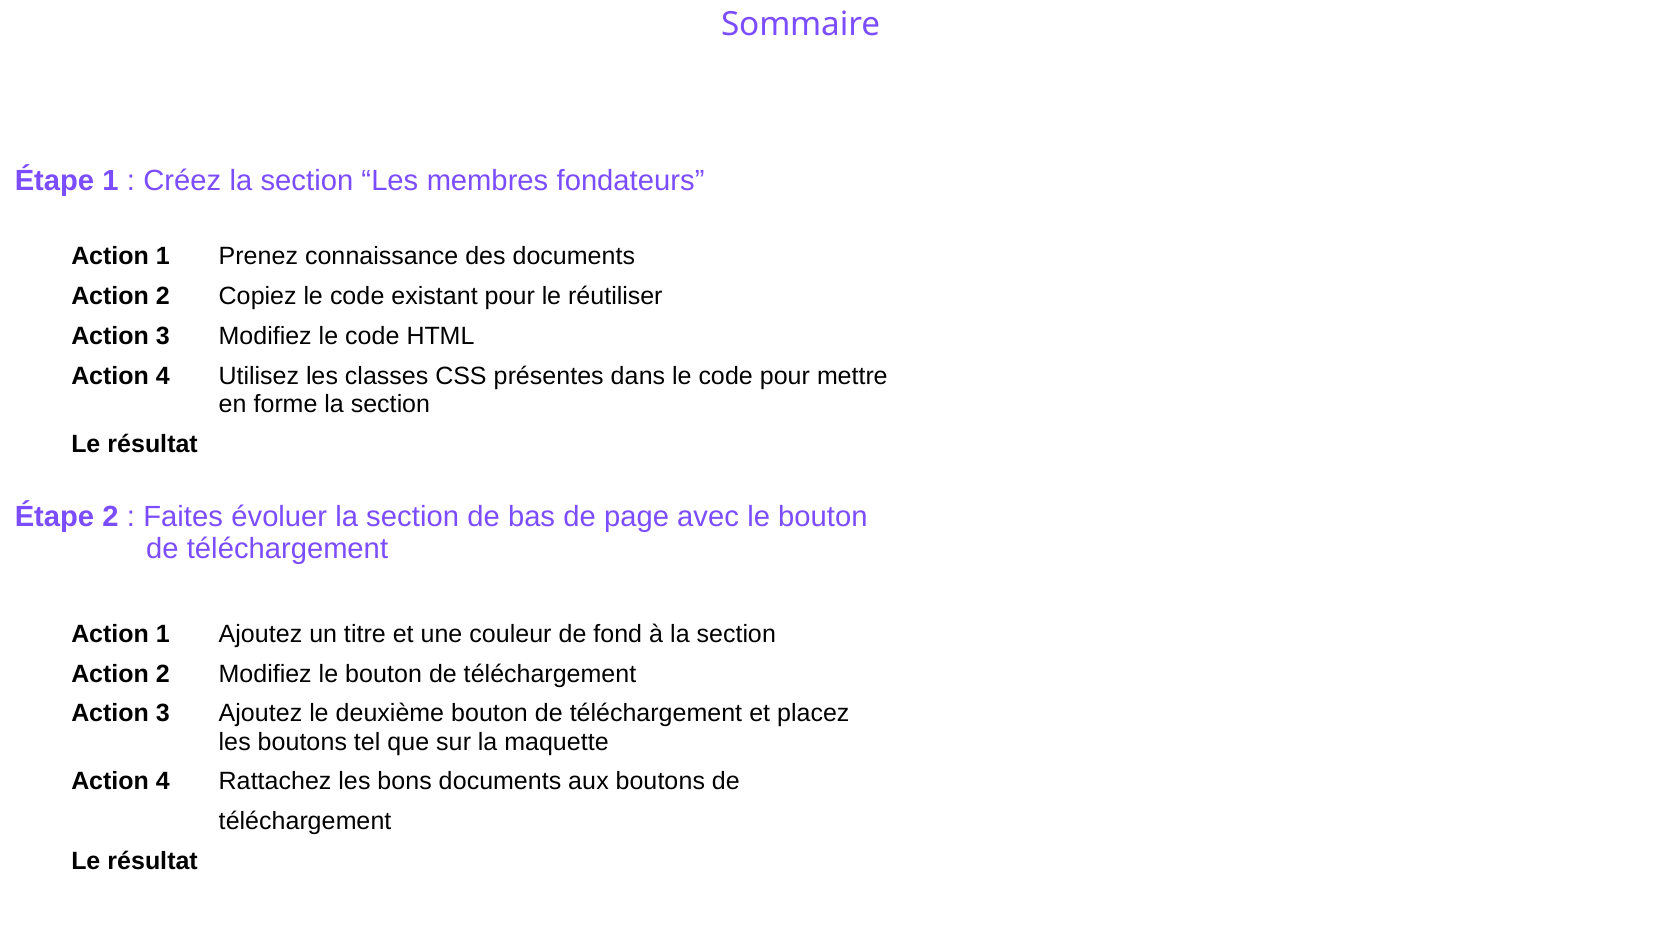

# Sommaire
Étape 1 : Créez la section “Les membres fondateurs”
Action 1 	Prenez connaissance des documents
Action 2 	Copiez le code existant pour le réutiliser
Action 3 	Modifiez le code HTML
Action 4 	Utilisez les classes CSS présentes dans le code pour mettre 		en forme la section
Le résultat
Étape 2 : Faites évoluer la section de bas de page avec le bouton 	 de téléchargement
Action 1 	Ajoutez un titre et une couleur de fond à la section
Action 2 	Modifiez le bouton de téléchargement
Action 3 	Ajoutez le deuxième bouton de téléchargement et placez 		les boutons tel que sur la maquette
Action 4 	Rattachez les bons documents aux boutons de
		téléchargement
Le résultat